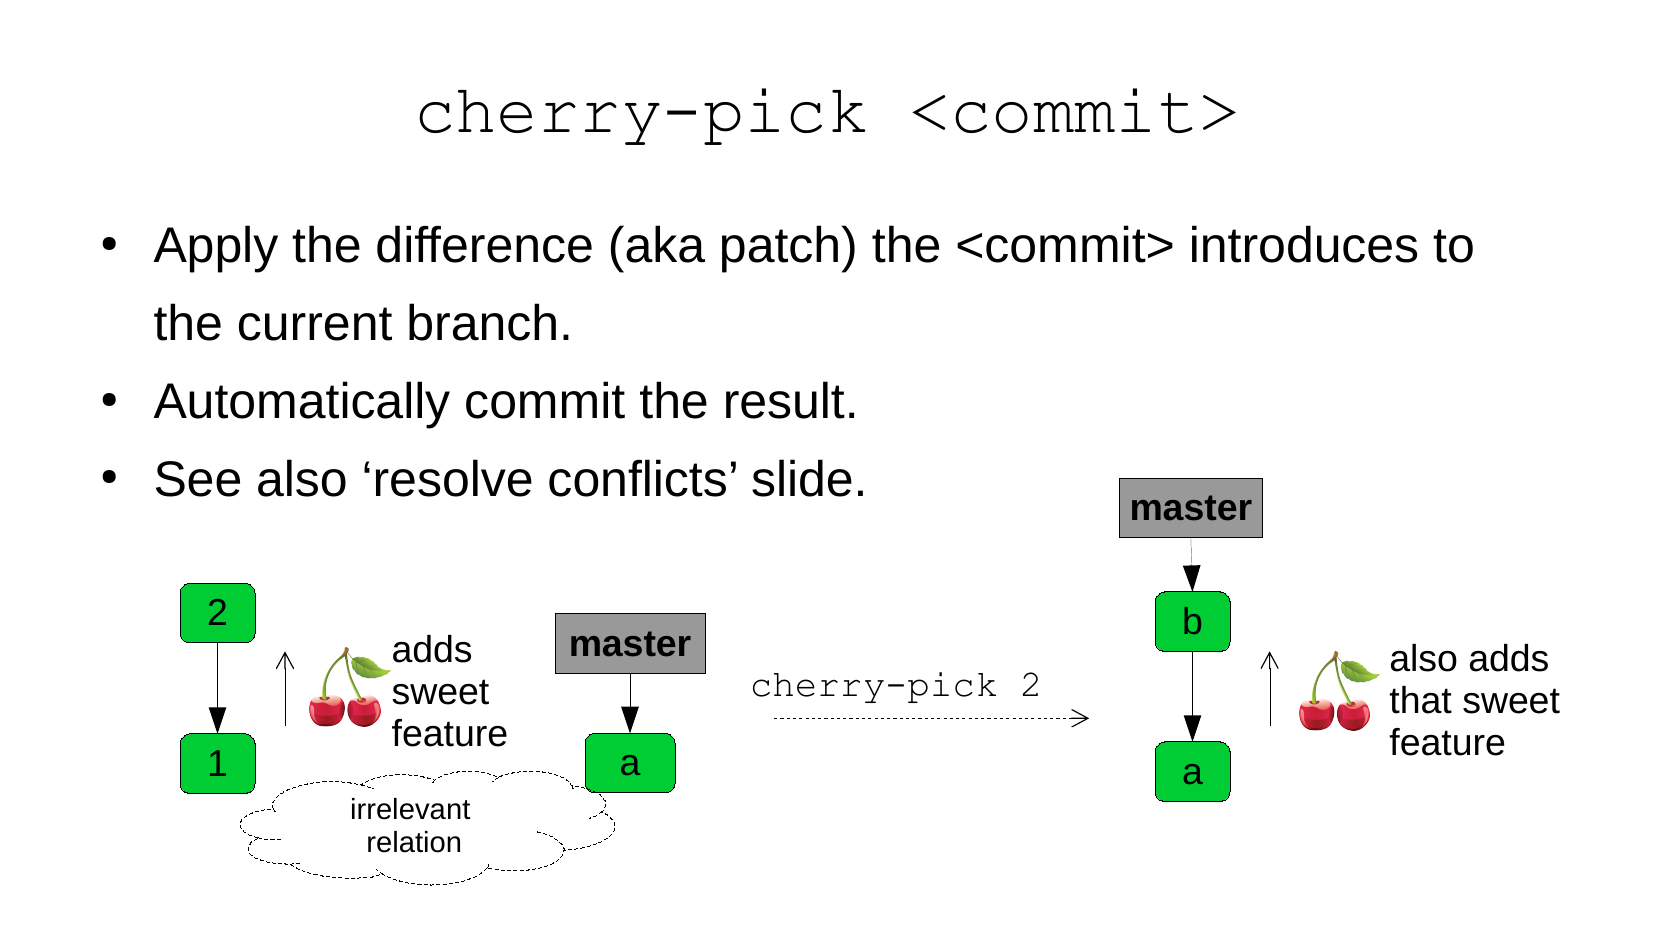

# cherry-pick <commit>
Apply the difference (aka patch) the <commit> introduces to
the current branch.
Automatically commit the result.
See also ‘resolve conflicts’ slide.
master
2
b
master
adds
sweet
feature
also adds
that sweet
feature
cherry-pick 2
a
1
a
irrelevant
relation